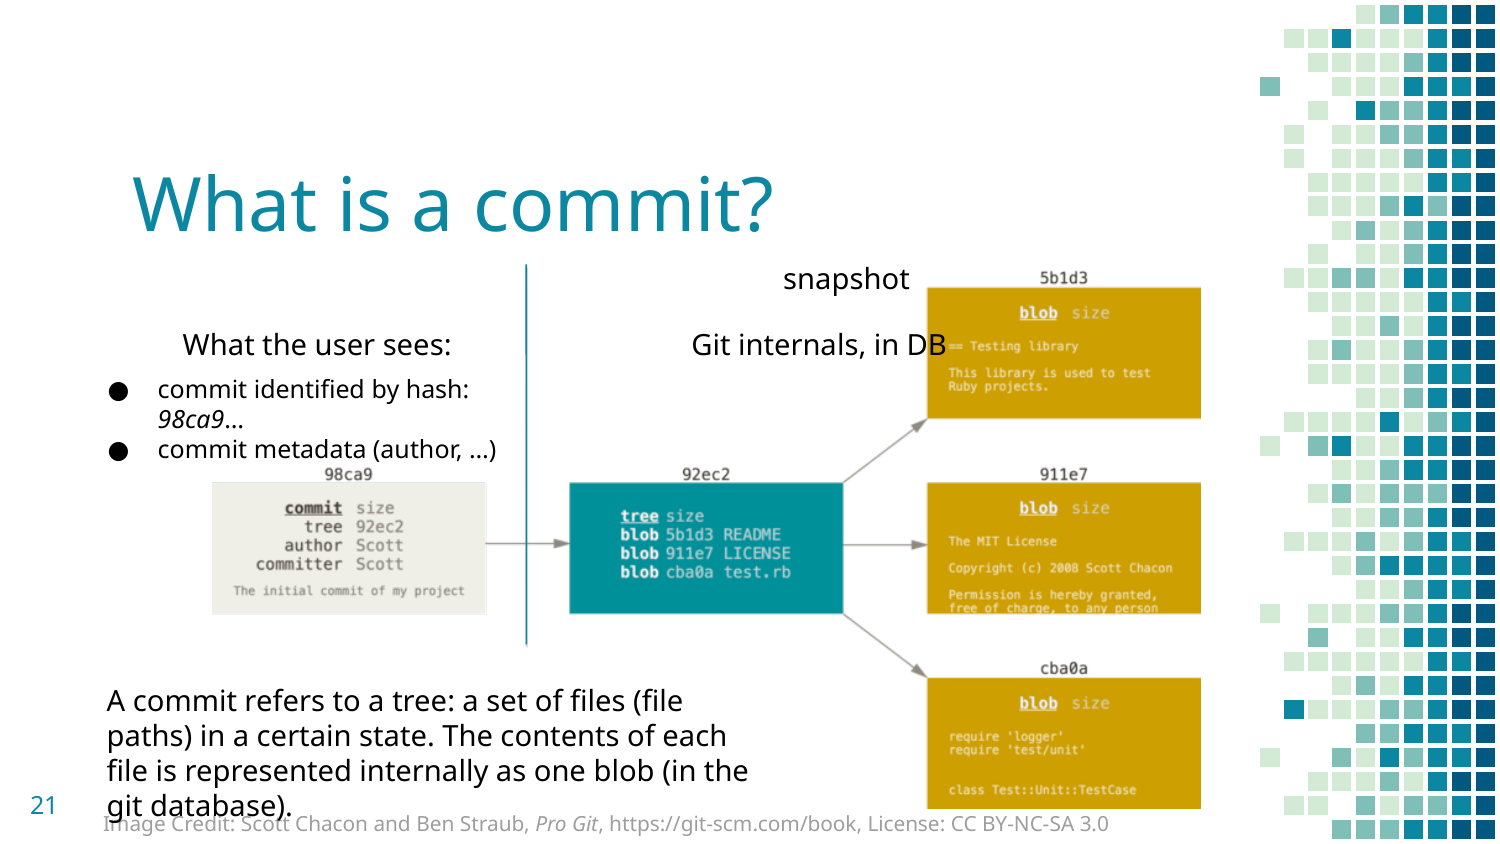

# What is a commit?
snapshot
What the user sees: Git internals, in DB
commit identified by hash: 98ca9…
commit metadata (author, …)
A commit refers to a tree: a set of files (file paths) in a certain state. The contents of each file is represented internally as one blob (in the git database).
Image Credit: Scott Chacon and Ben Straub, Pro Git, https://git-scm.com/book, License: CC BY-NC-SA 3.0